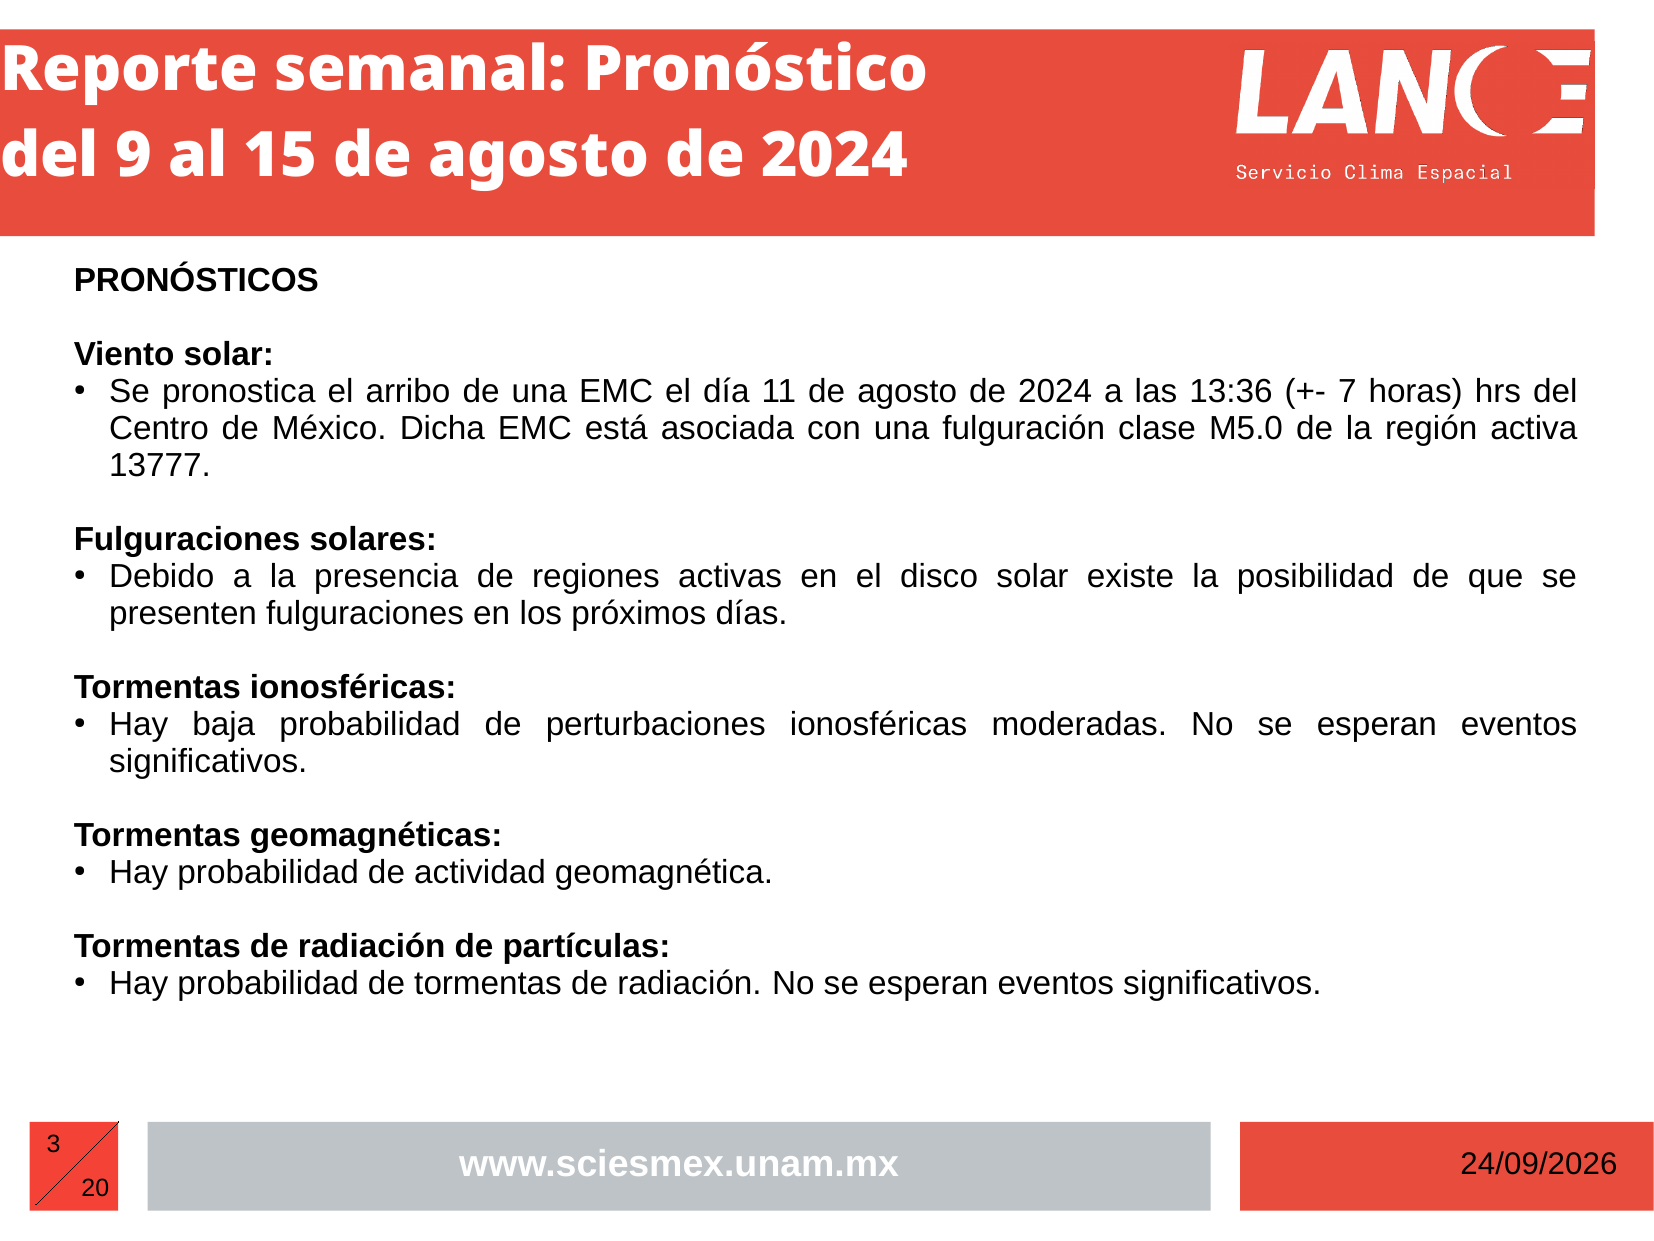

# Reporte semanal: Pronóstico del 9 al 15 de agosto de 2024
PRONÓSTICOS
Viento solar:
Se pronostica el arribo de una EMC el día 11 de agosto de 2024 a las 13:36 (+- 7 horas) hrs del Centro de México. Dicha EMC está asociada con una fulguración clase M5.0 de la región activa 13777.
Fulguraciones solares:
Debido a la presencia de regiones activas en el disco solar existe la posibilidad de que se presenten fulguraciones en los próximos días.
Tormentas ionosféricas:
Hay baja probabilidad de perturbaciones ionosféricas moderadas. No se esperan eventos significativos.
Tormentas geomagnéticas:
Hay probabilidad de actividad geomagnética.
Tormentas de radiación de partículas:
Hay probabilidad de tormentas de radiación. No se esperan eventos significativos.
www.sciesmex.unam.mx
20